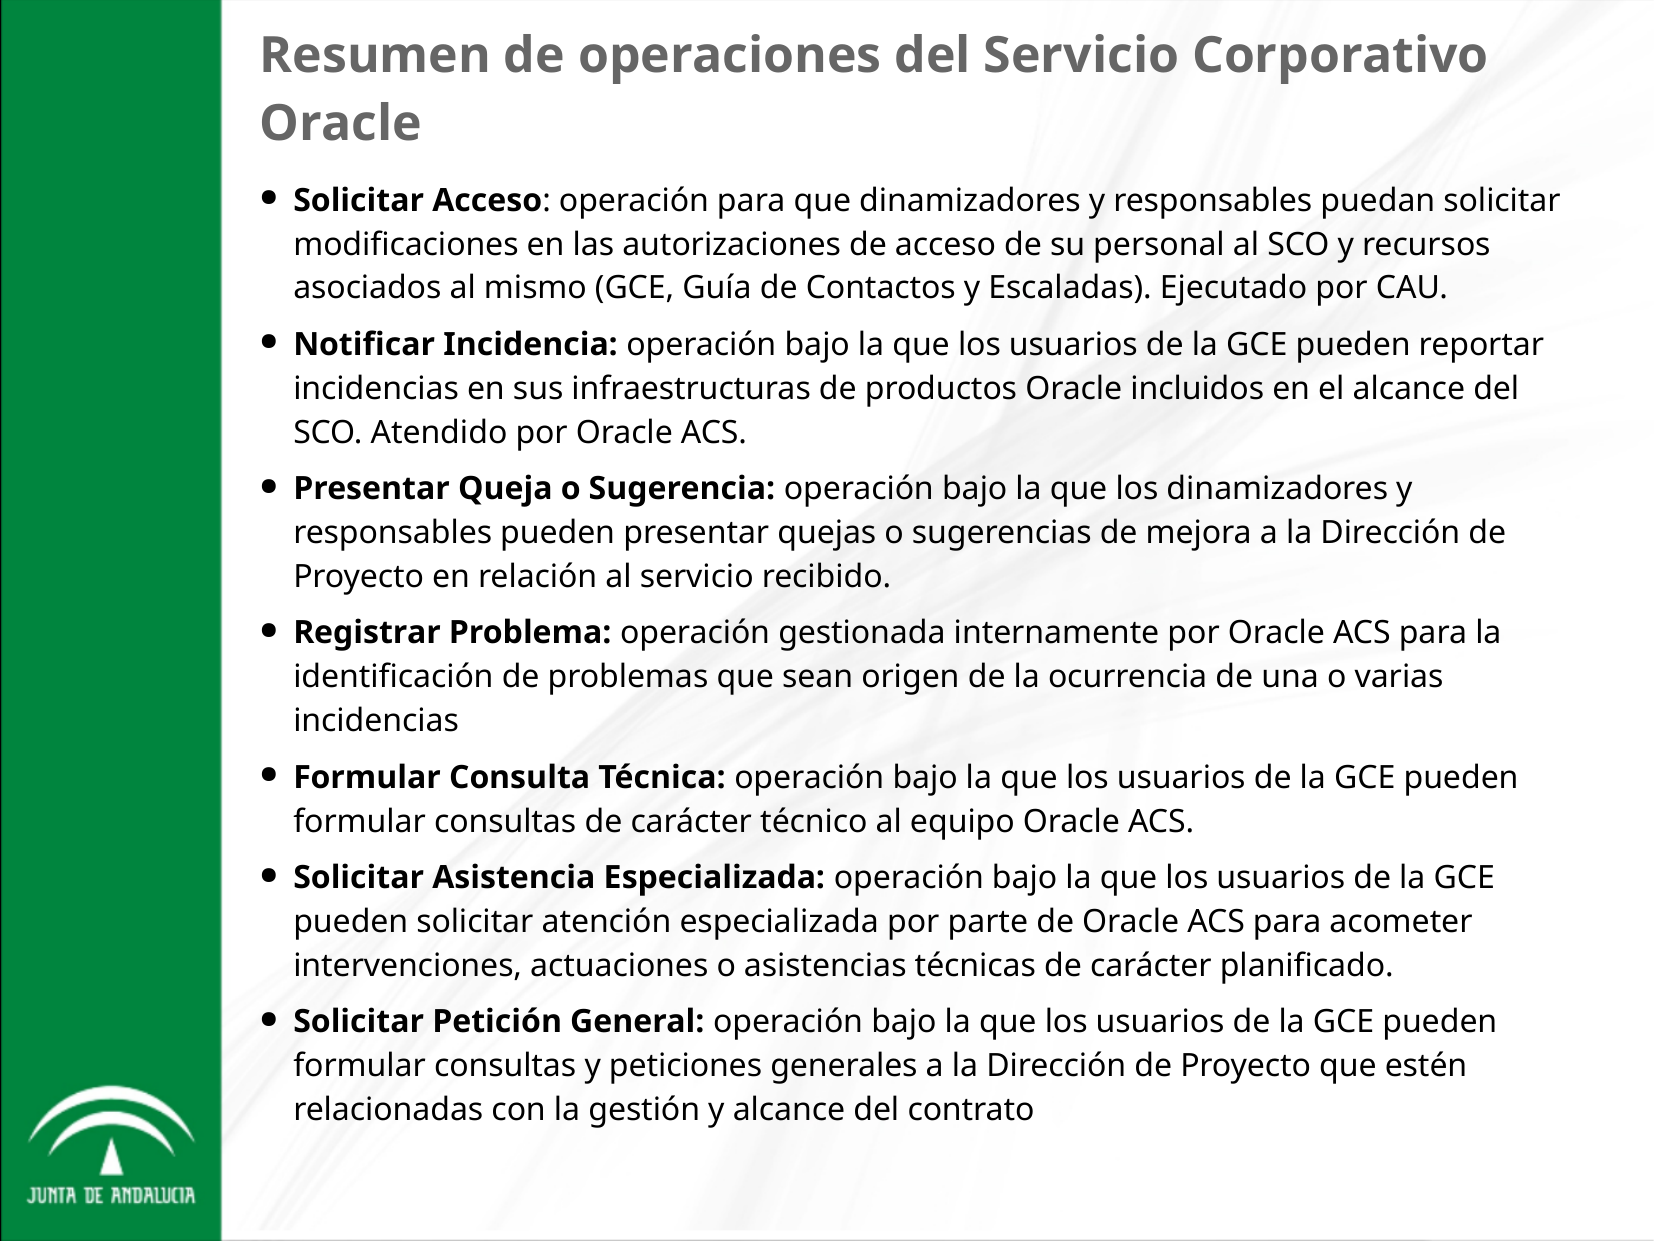

Resumen de operaciones del Servicio Corporativo Oracle
# Solicitar Acceso: operación para que dinamizadores y responsables puedan solicitar modificaciones en las autorizaciones de acceso de su personal al SCO y recursos asociados al mismo (GCE, Guía de Contactos y Escaladas). Ejecutado por CAU.
Notificar Incidencia: operación bajo la que los usuarios de la GCE pueden reportar incidencias en sus infraestructuras de productos Oracle incluidos en el alcance del SCO. Atendido por Oracle ACS.
Presentar Queja o Sugerencia: operación bajo la que los dinamizadores y responsables pueden presentar quejas o sugerencias de mejora a la Dirección de Proyecto en relación al servicio recibido.
Registrar Problema: operación gestionada internamente por Oracle ACS para la identificación de problemas que sean origen de la ocurrencia de una o varias incidencias
Formular Consulta Técnica: operación bajo la que los usuarios de la GCE pueden formular consultas de carácter técnico al equipo Oracle ACS.
Solicitar Asistencia Especializada: operación bajo la que los usuarios de la GCE pueden solicitar atención especializada por parte de Oracle ACS para acometer intervenciones, actuaciones o asistencias técnicas de carácter planificado.
Solicitar Petición General: operación bajo la que los usuarios de la GCE pueden formular consultas y peticiones generales a la Dirección de Proyecto que estén relacionadas con la gestión y alcance del contrato